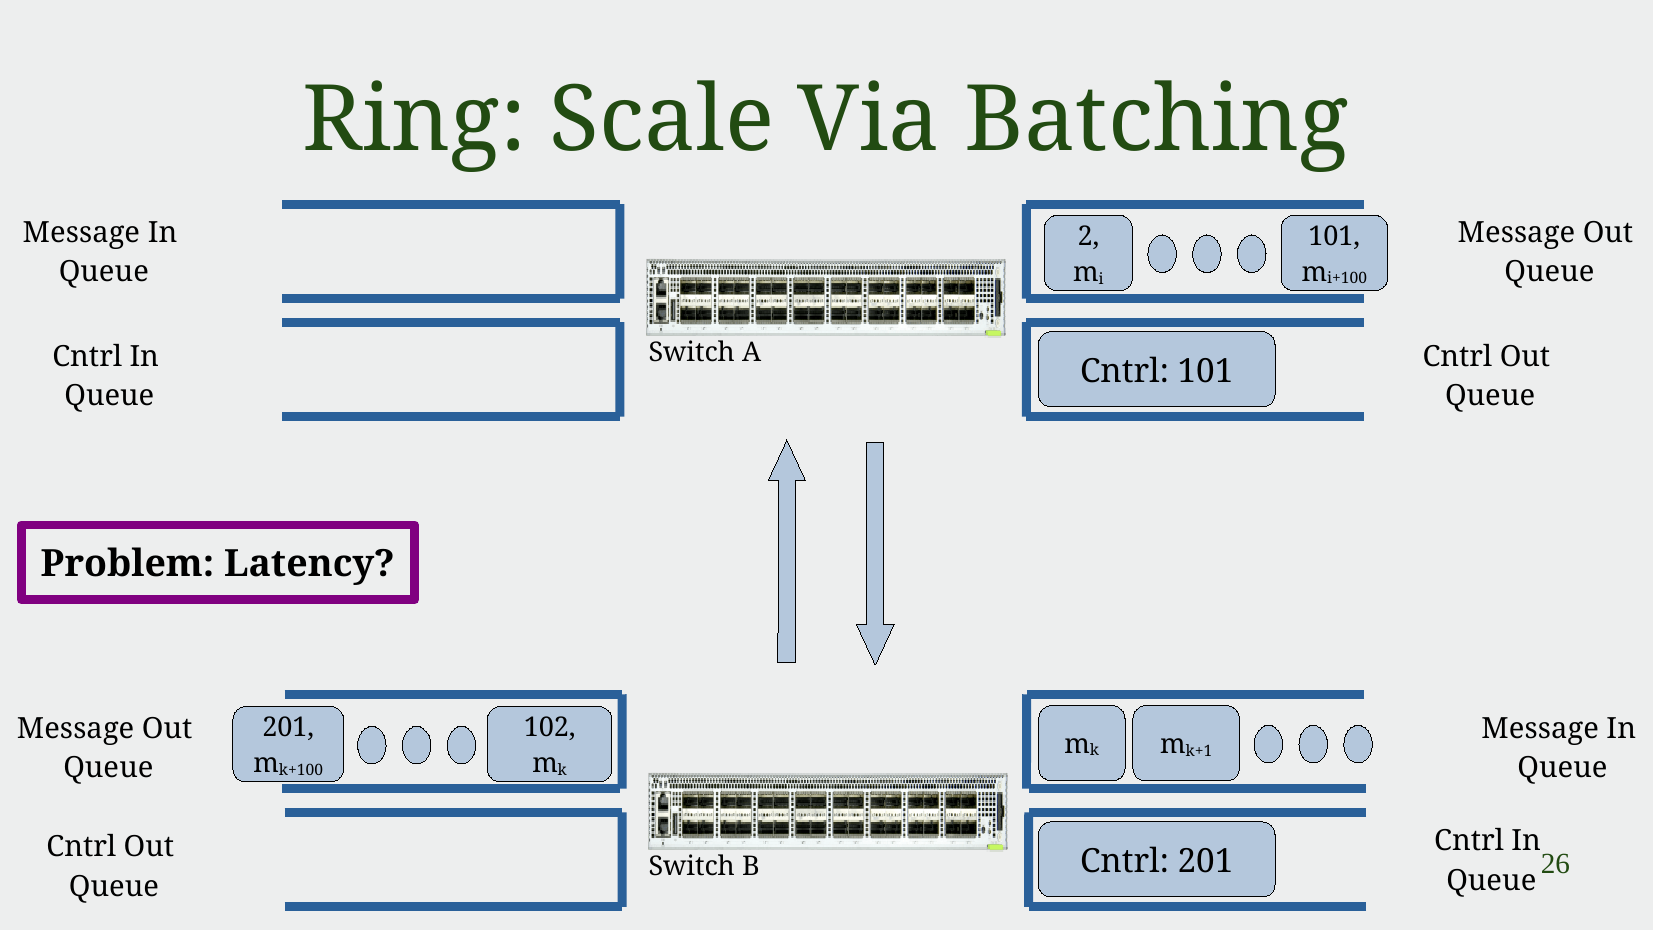

# Ring: Scale Via Batching
Message In
Queue
Message Out
Queue
101, mi+100
2, mi
Switch A
Cntrl In
Queue
Cntrl Out
Queue
Cntrl: 101
Problem: Latency?
Message Out
Queue
Message In
Queue
mk
mk+1
201, mk+100
102, mk
Cntrl In
Queue
Cntrl Out
Queue
Cntrl: 201
Switch B
26